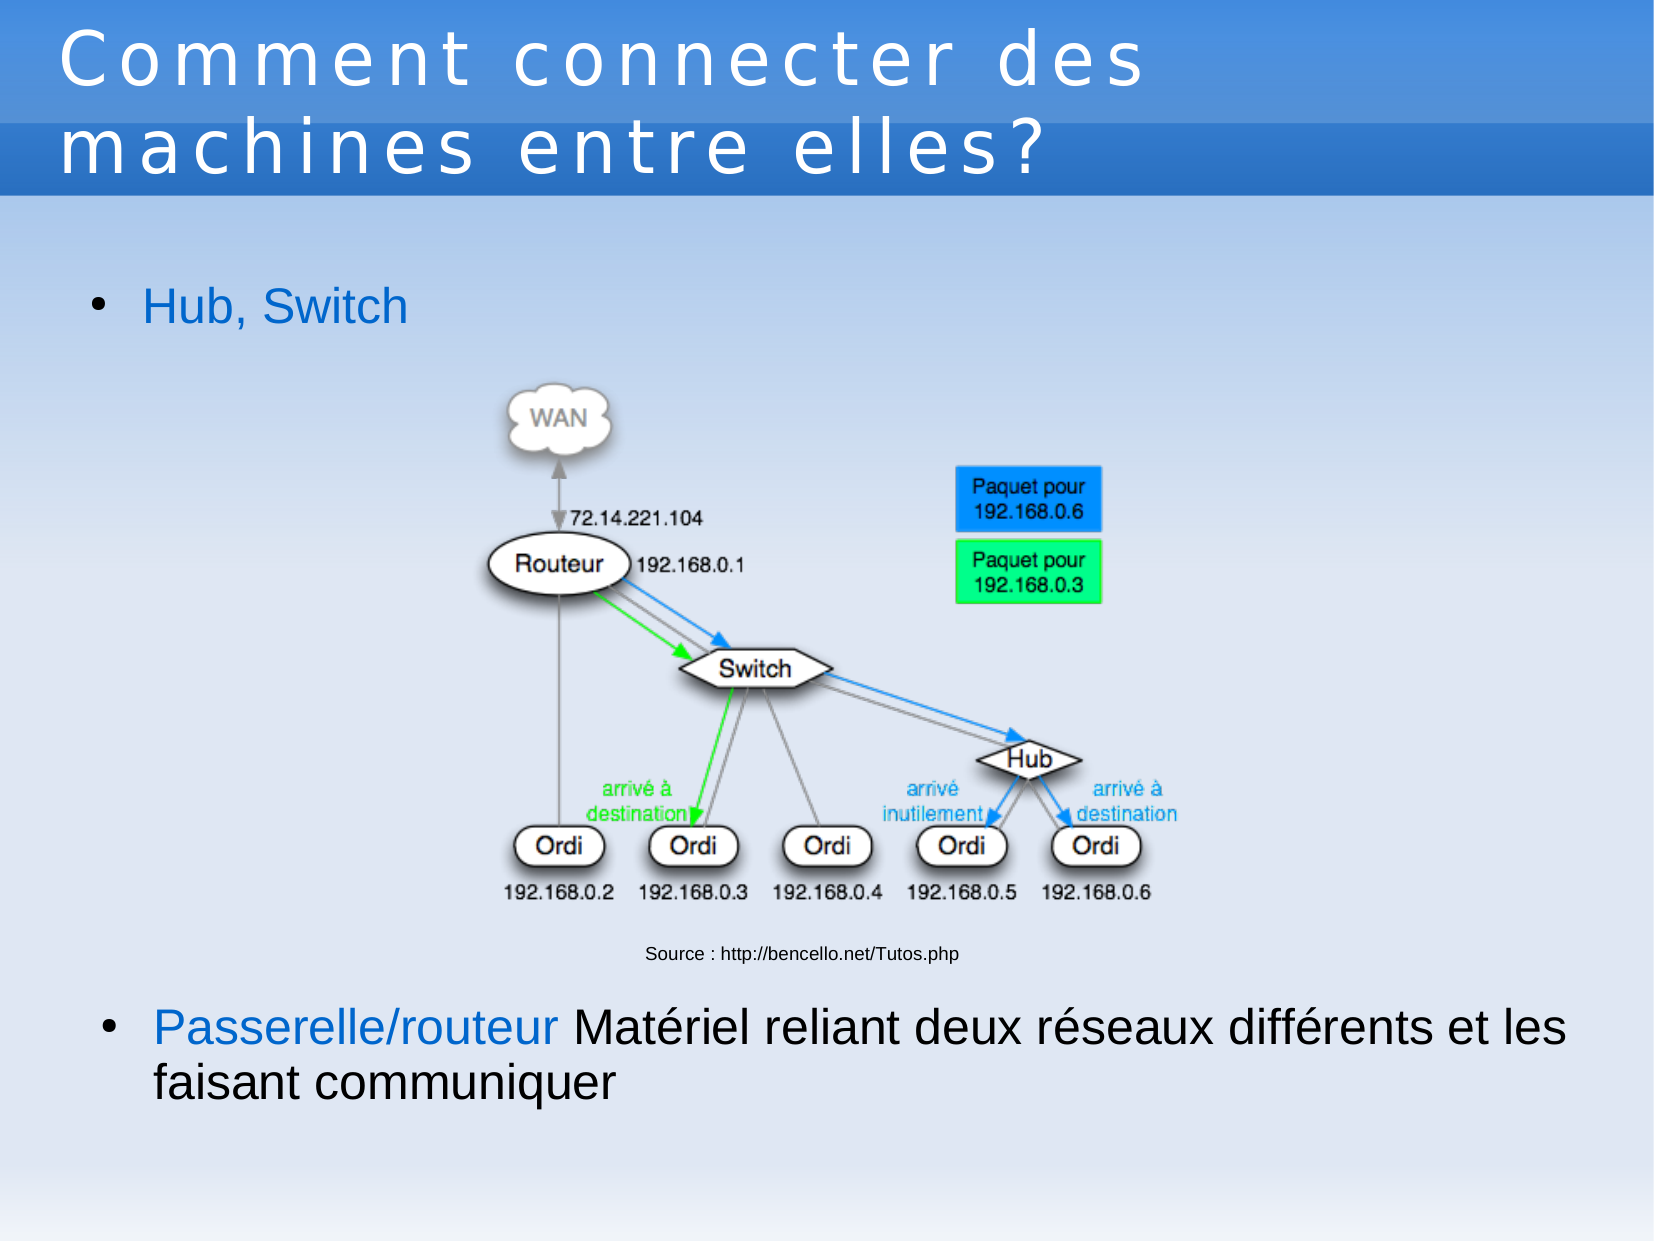

# Comment connecter des machines entre elles?
Hub, Switch
Source : http://bencello.net/Tutos.php
Passerelle/routeur Matériel reliant deux réseaux différents et les faisant communiquer